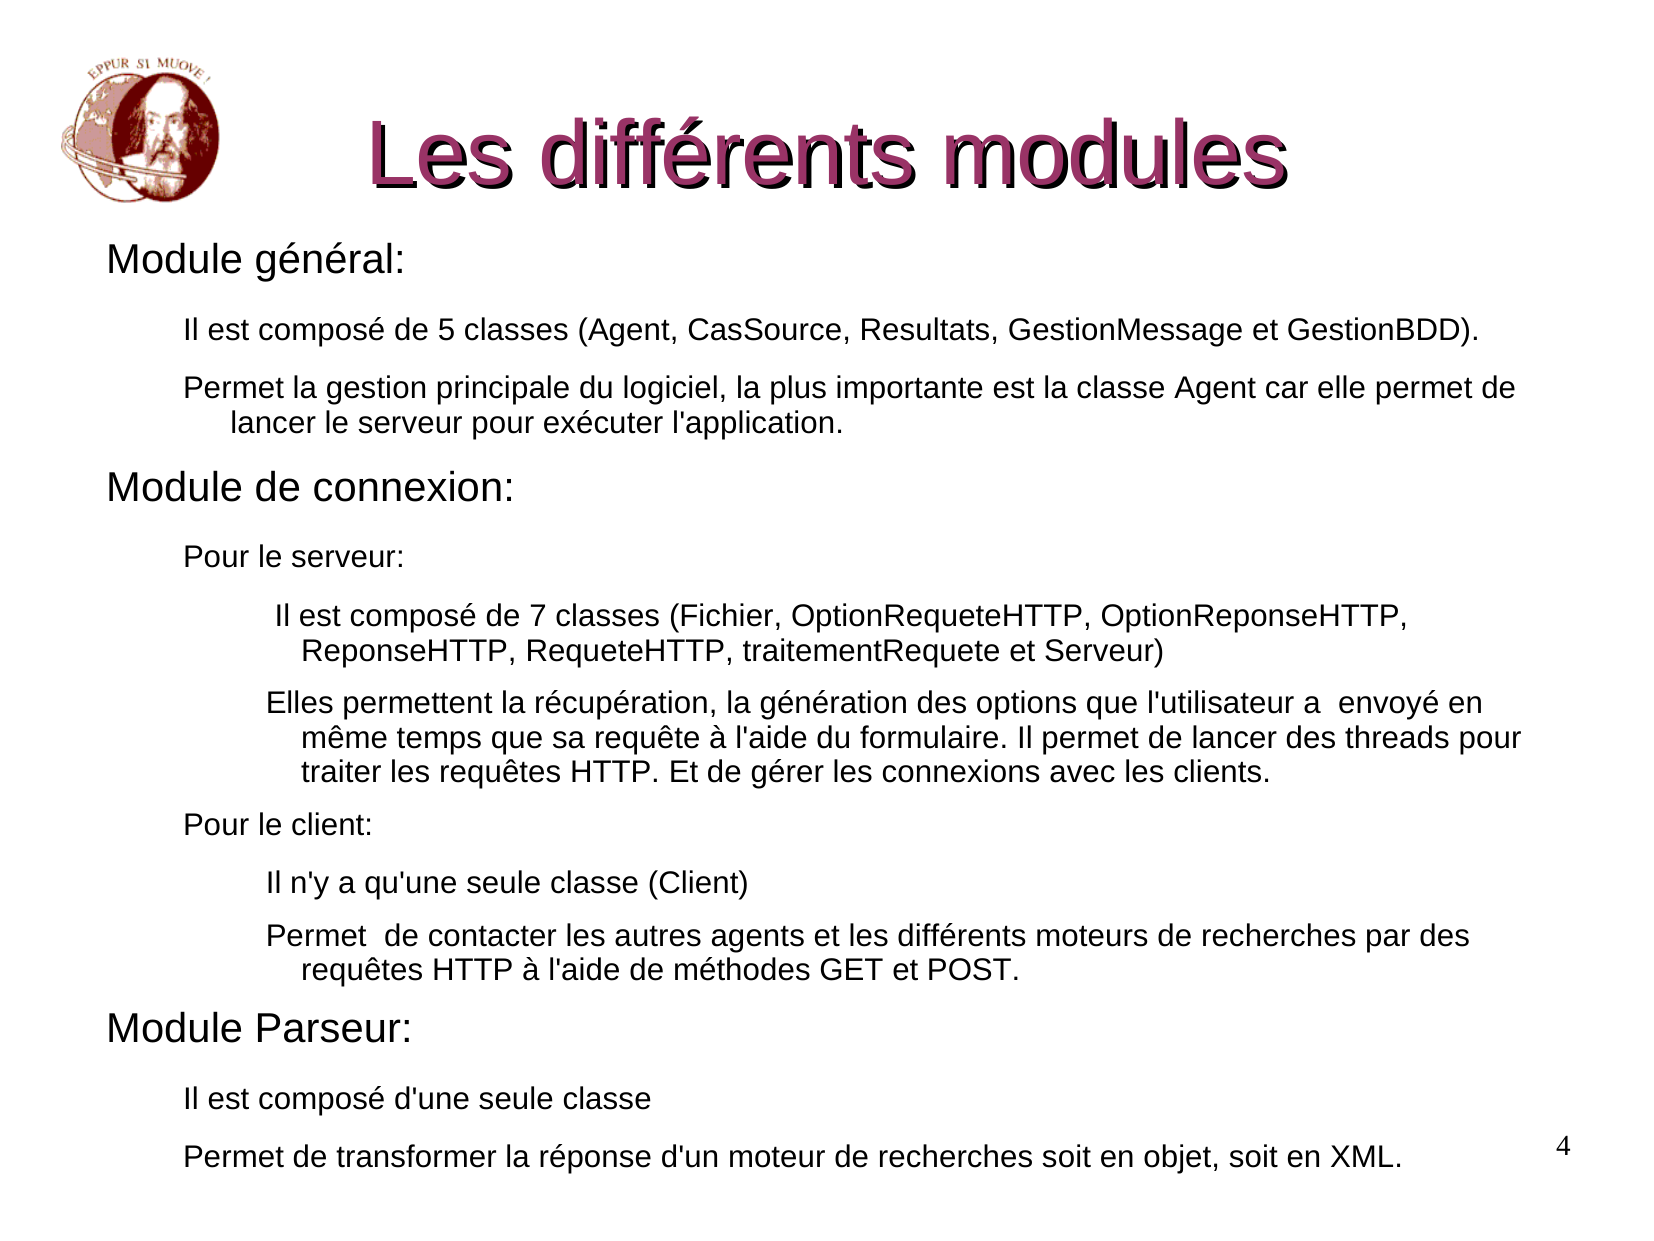

# Les différents modules
Module général:
Il est composé de 5 classes (Agent, CasSource, Resultats, GestionMessage et GestionBDD).
Permet la gestion principale du logiciel, la plus importante est la classe Agent car elle permet de lancer le serveur pour exécuter l'application.
Module de connexion:
Pour le serveur:
 Il est composé de 7 classes (Fichier, OptionRequeteHTTP, OptionReponseHTTP, ReponseHTTP, RequeteHTTP, traitementRequete et Serveur)
Elles permettent la récupération, la génération des options que l'utilisateur a envoyé en même temps que sa requête à l'aide du formulaire. Il permet de lancer des threads pour traiter les requêtes HTTP. Et de gérer les connexions avec les clients.
Pour le client:
Il n'y a qu'une seule classe (Client)
Permet de contacter les autres agents et les différents moteurs de recherches par des requêtes HTTP à l'aide de méthodes GET et POST.
Module Parseur:
Il est composé d'une seule classe
Permet de transformer la réponse d'un moteur de recherches soit en objet, soit en XML.
4